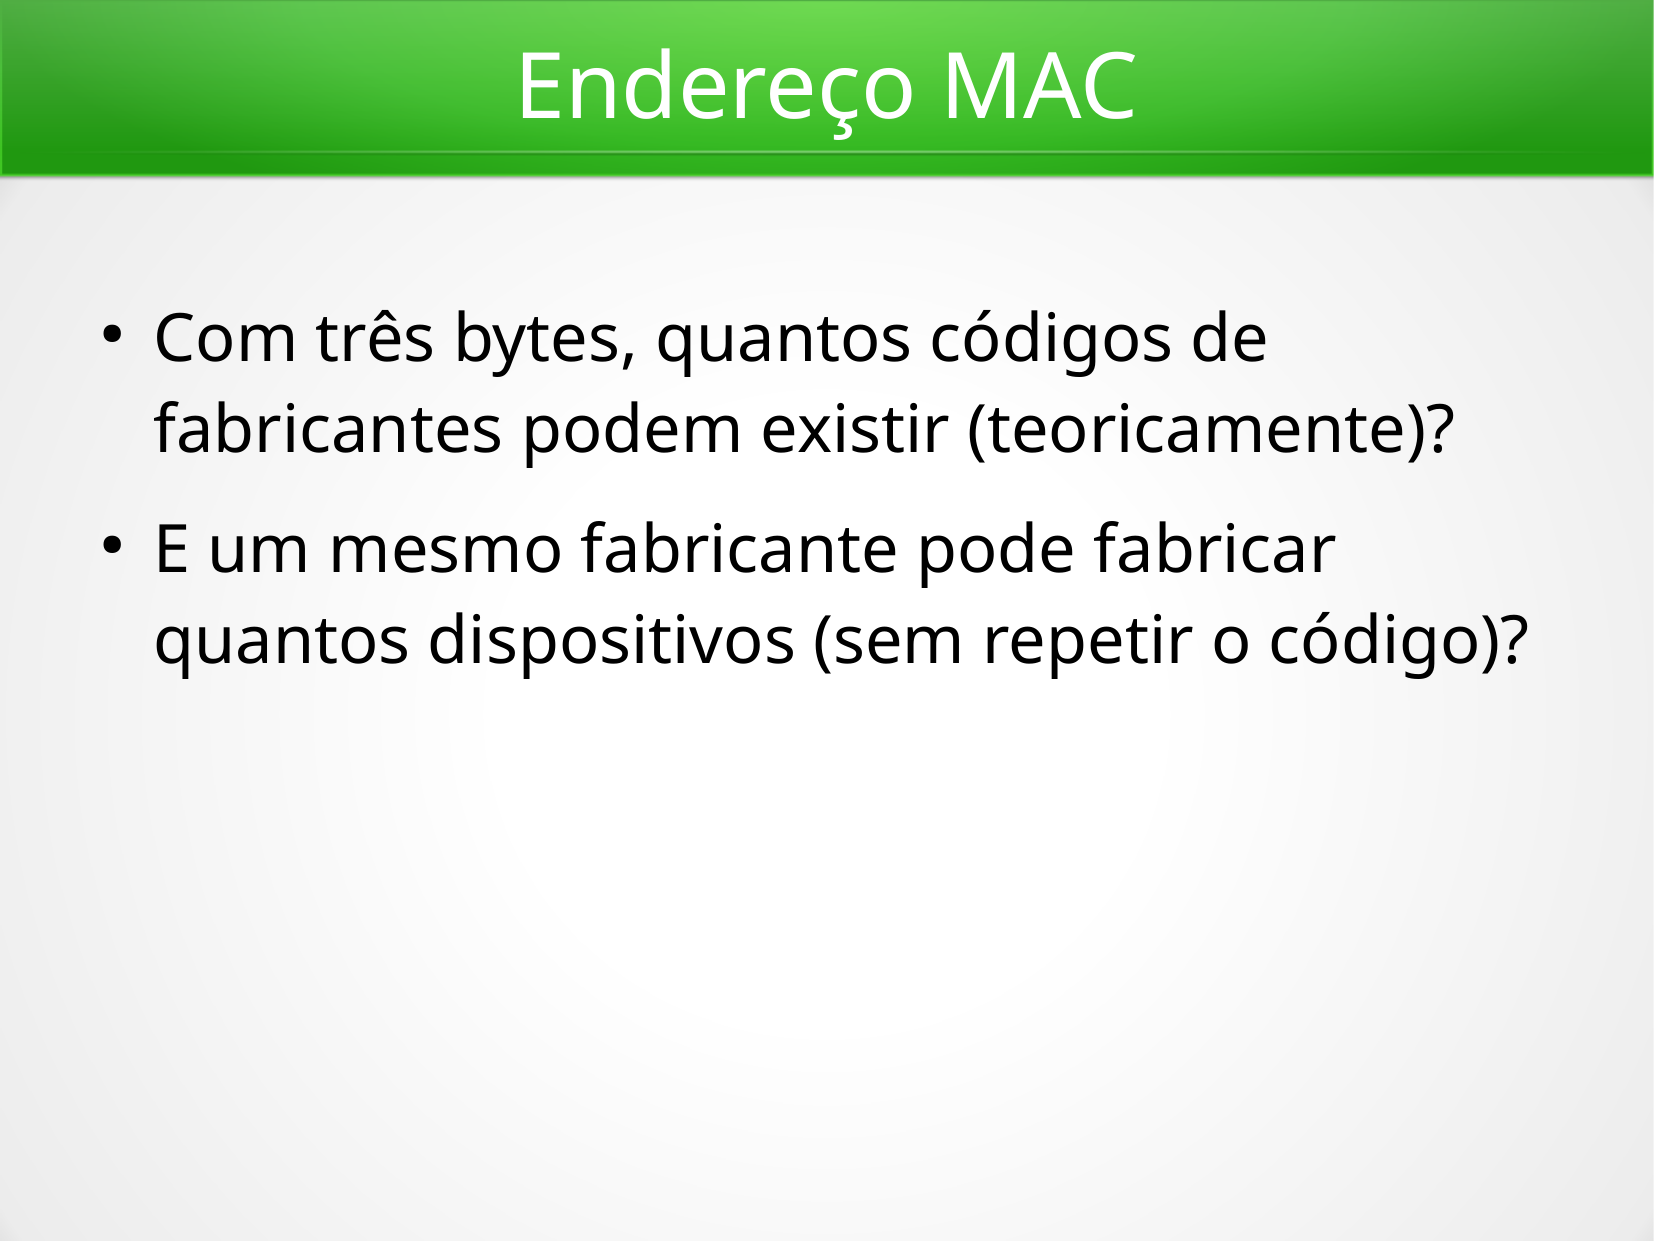

# Endereço MAC
Com três bytes, quantos códigos de fabricantes podem existir (teoricamente)?
E um mesmo fabricante pode fabricar quantos dispositivos (sem repetir o código)?